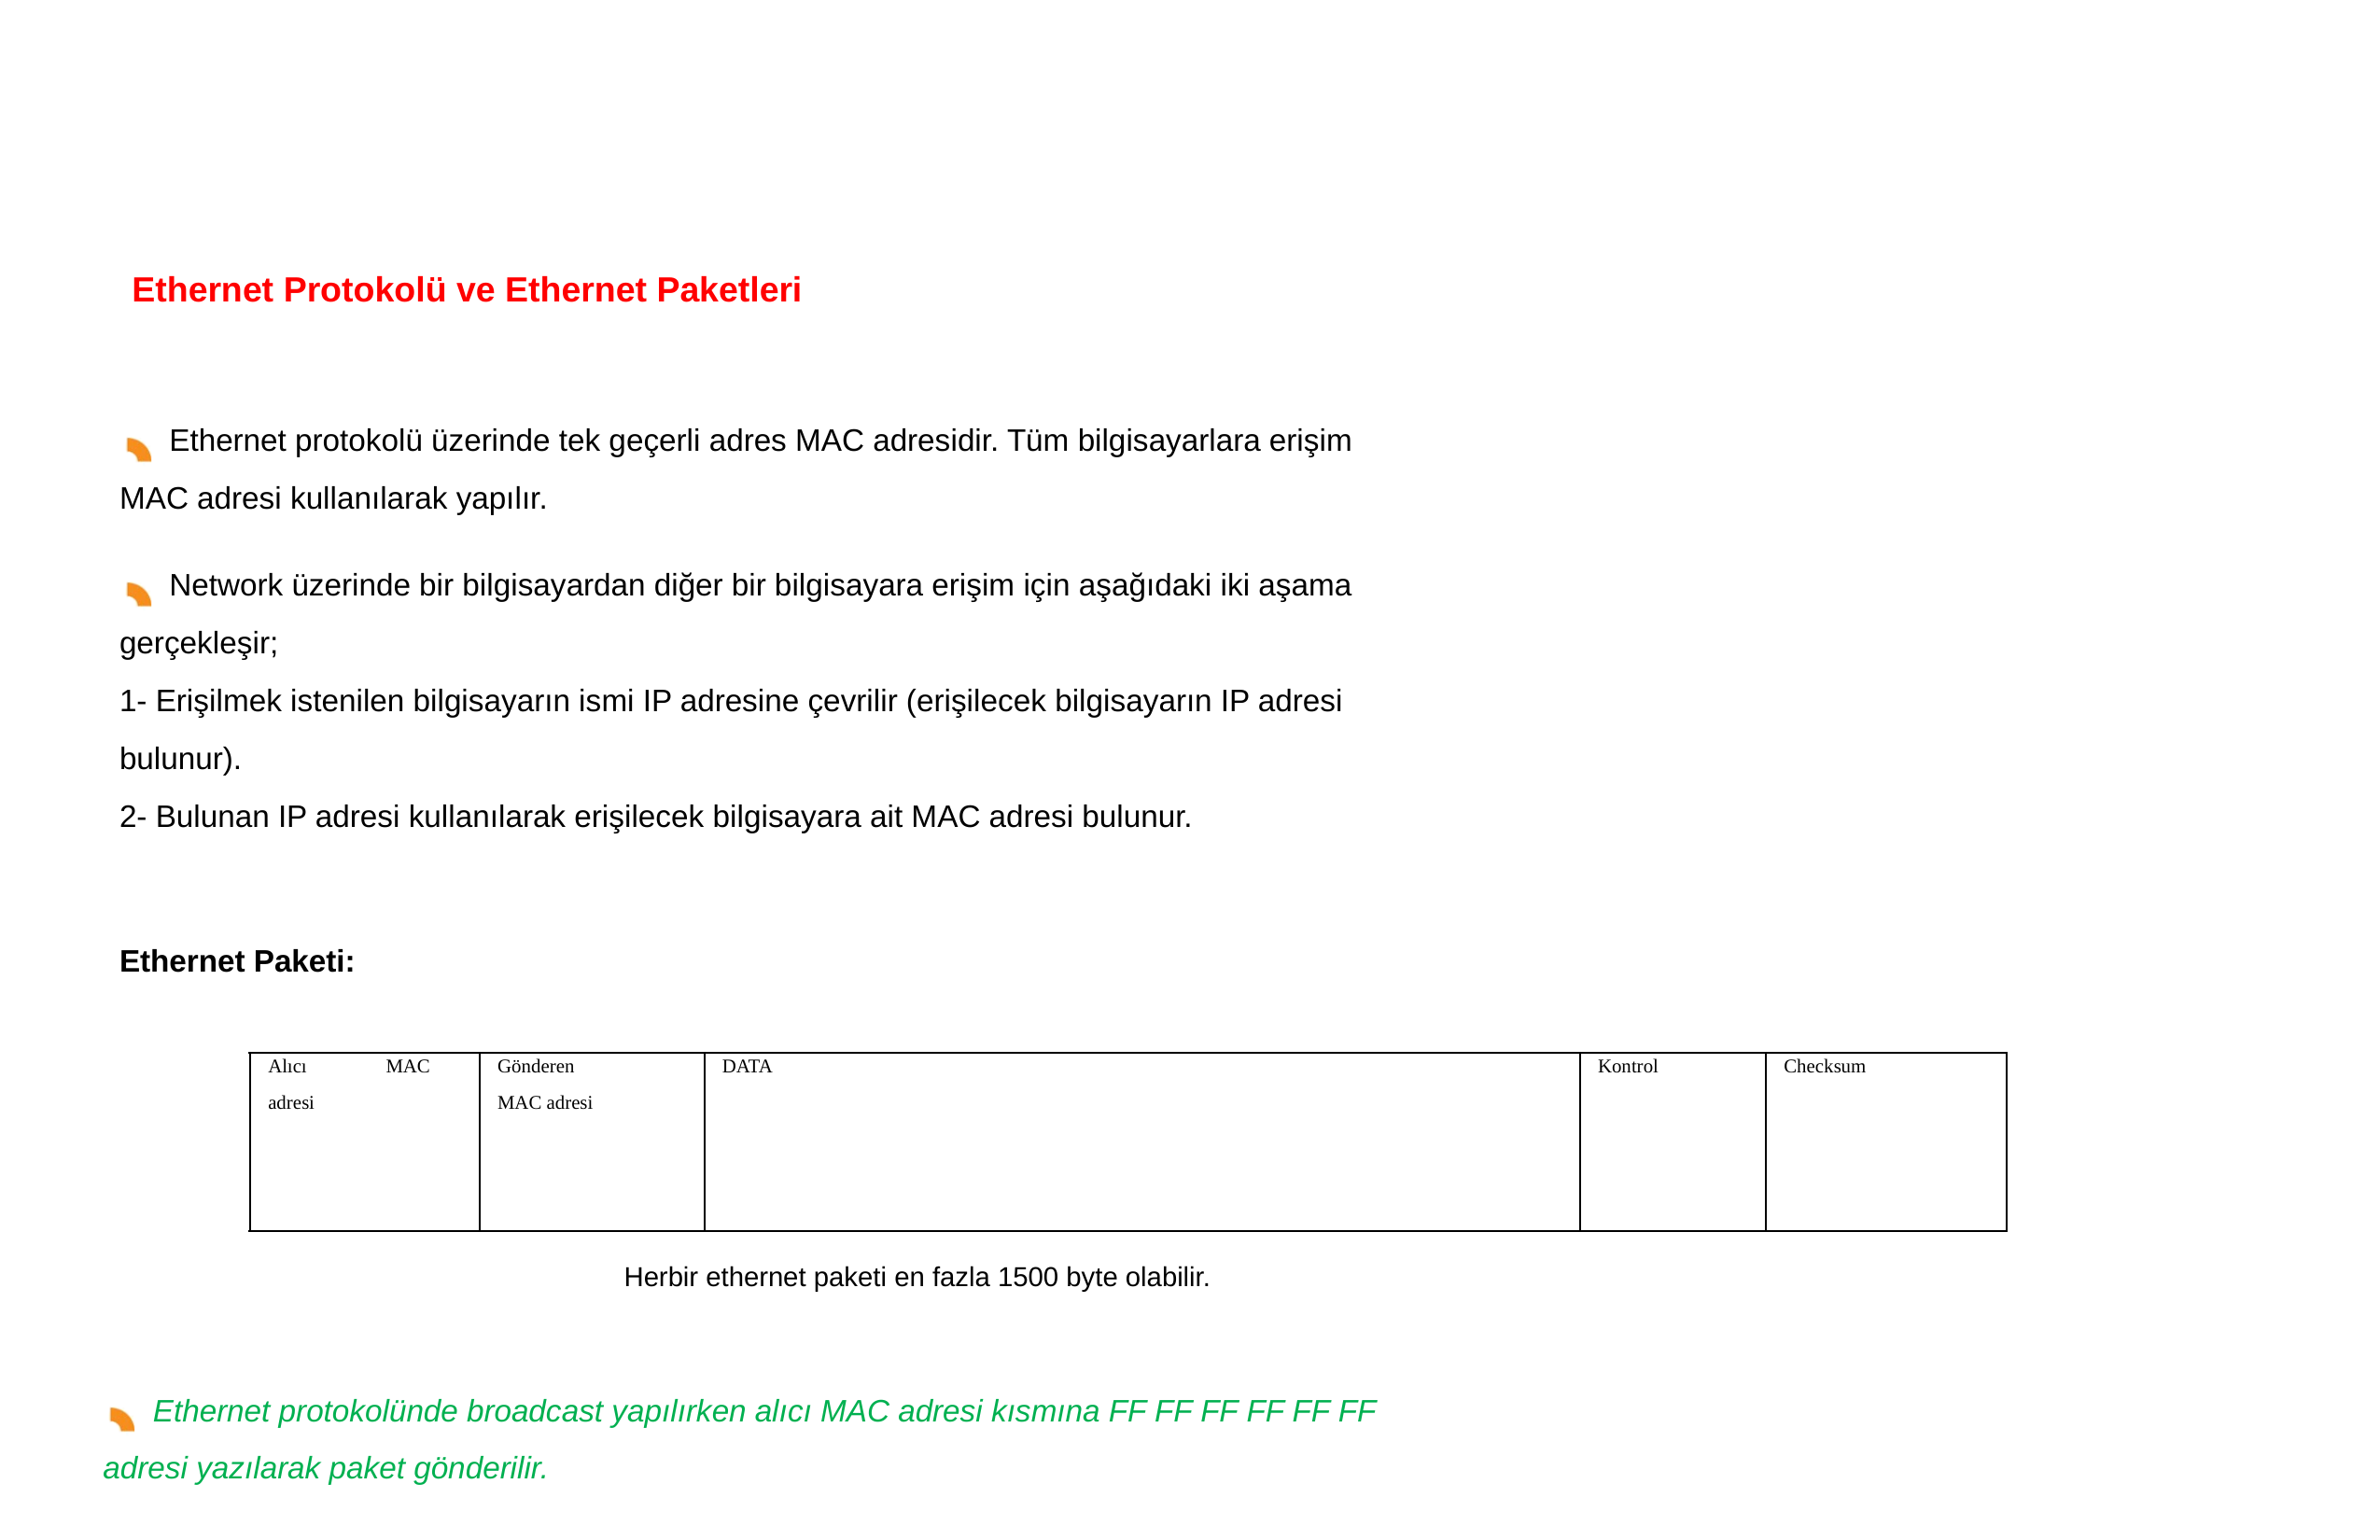

Ethernet Protokolü ve Ethernet Paketleri
 Ethernet protokolü üzerinde tek geçerli adres MAC adresidir. Tüm bilgisayarlara erişim
MAC adresi kullanılarak yapılır.
 Network üzerinde bir bilgisayardan diğer bir bilgisayara erişim için aşağıdaki iki aşama
gerçekleşir;
1- Erişilmek istenilen bilgisayarın ismi IP adresine çevrilir (erişilecek bilgisayarın IP adresi
bulunur).
2- Bulunan IP adresi kullanılarak erişilecek bilgisayara ait MAC adresi bulunur.
Ethernet Paketi:
Alıcı
MAC
Gönderen
DATA
Kontrol
Checksum
adresi
MAC adresi
Herbir ethernet paketi en fazla 1500 byte olabilir.
 Ethernet protokolünde broadcast yapılırken alıcı MAC adresi kısmına FF FF FF FF FF FF
adresi yazılarak paket gönderilir.